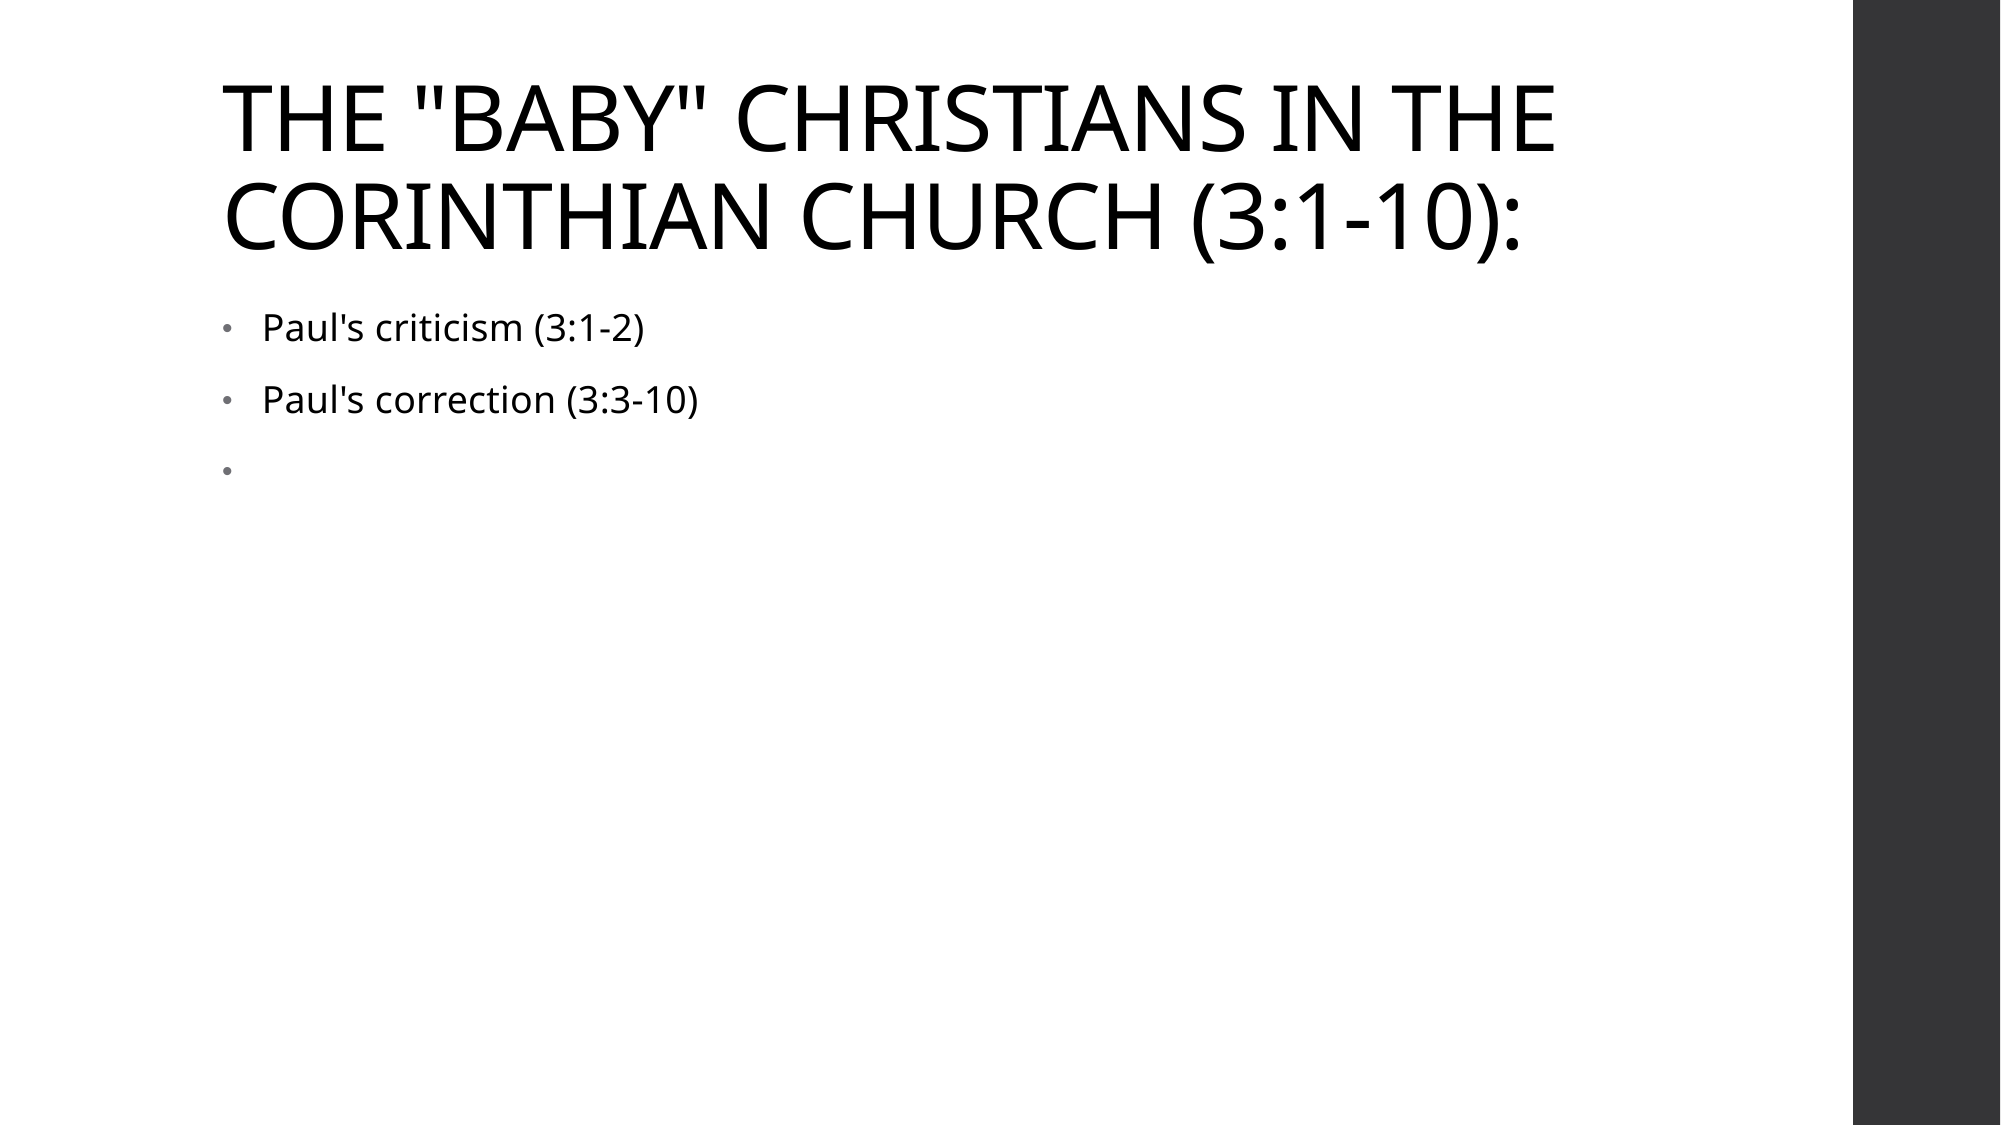

# THE "BABY" CHRISTIANS IN THE CORINTHIAN CHURCH (3:1-10):
 Paul's criticism (3:1-2)
 Paul's correction (3:3-10)